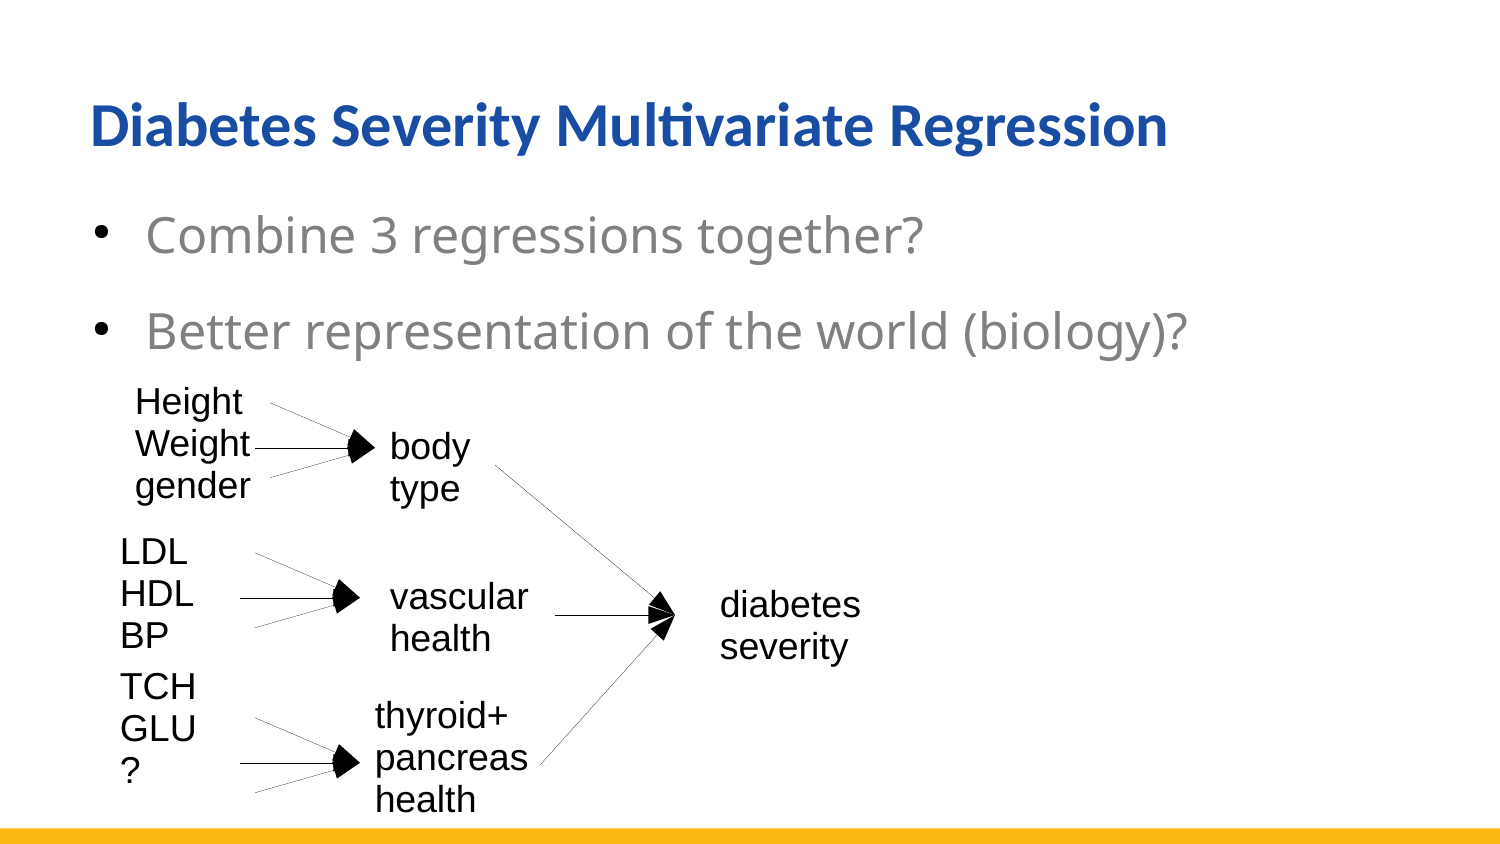

# Diabetes Severity Multivariate Regression
Combine 3 regressions together?
Better representation of the world (biology)?
Height
Weight
gender
body type
LDL
HDL
BP
vascular
health
diabetes
severity
TCH
GLU
?
thyroid+
pancreas
health